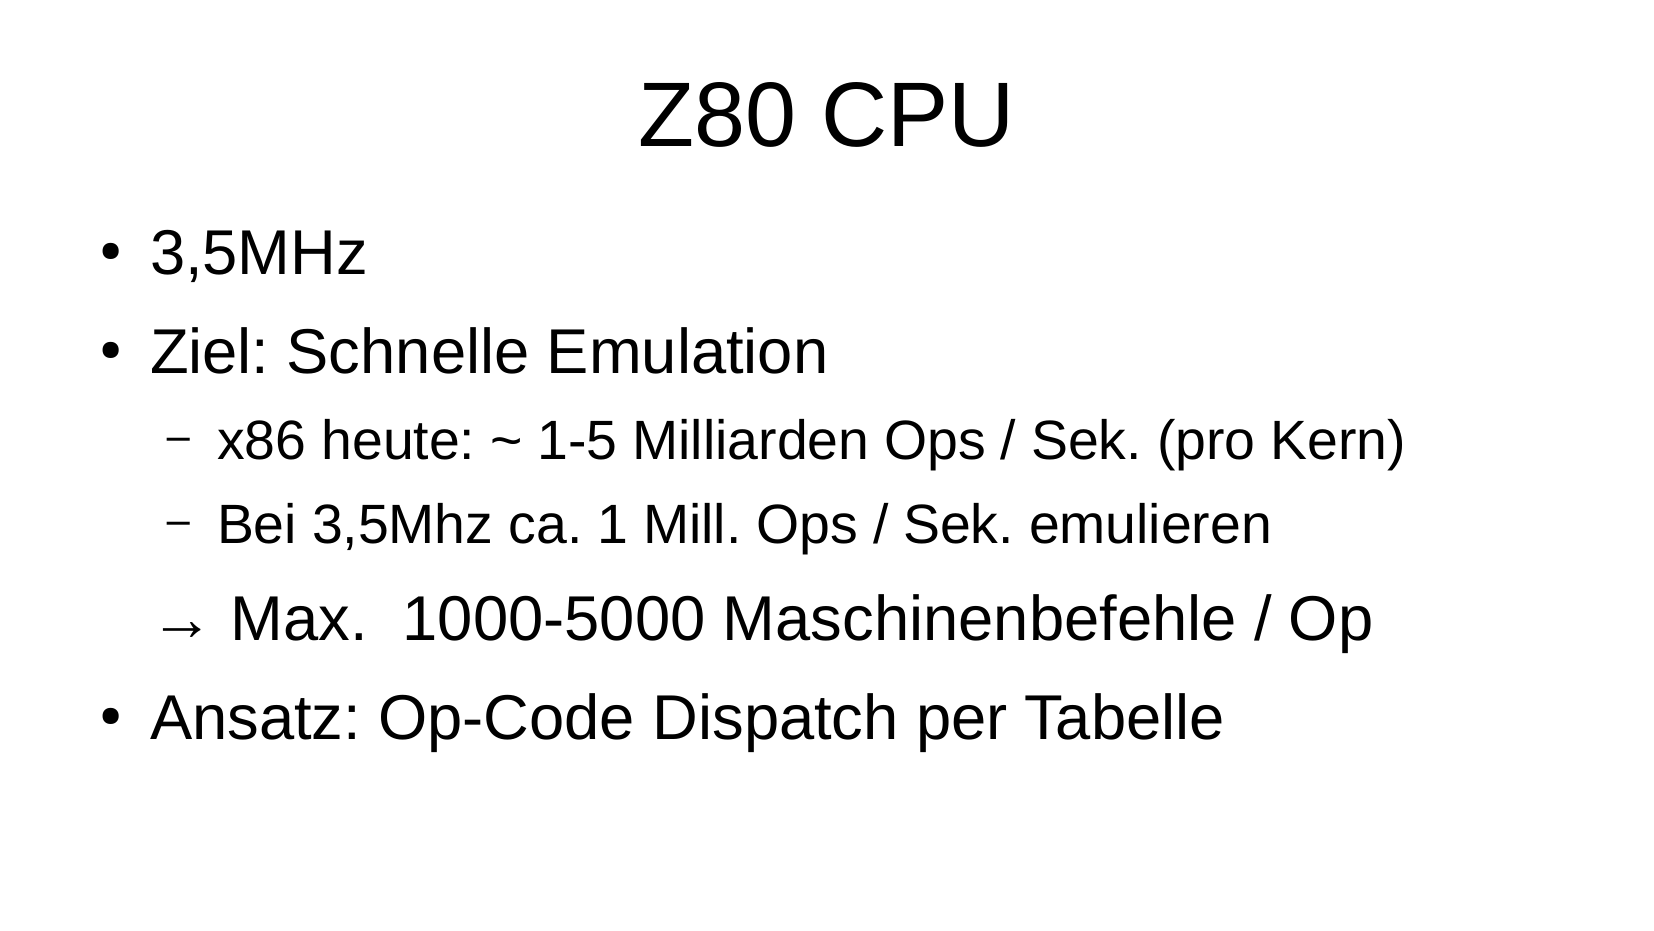

# Z80 CPU
3,5MHz
Ziel: Schnelle Emulation
x86 heute: ~ 1-5 Milliarden Ops / Sek. (pro Kern)
Bei 3,5Mhz ca. 1 Mill. Ops / Sek. emulieren
→ Max. 1000-5000 Maschinenbefehle / Op
Ansatz: Op-Code Dispatch per Tabelle